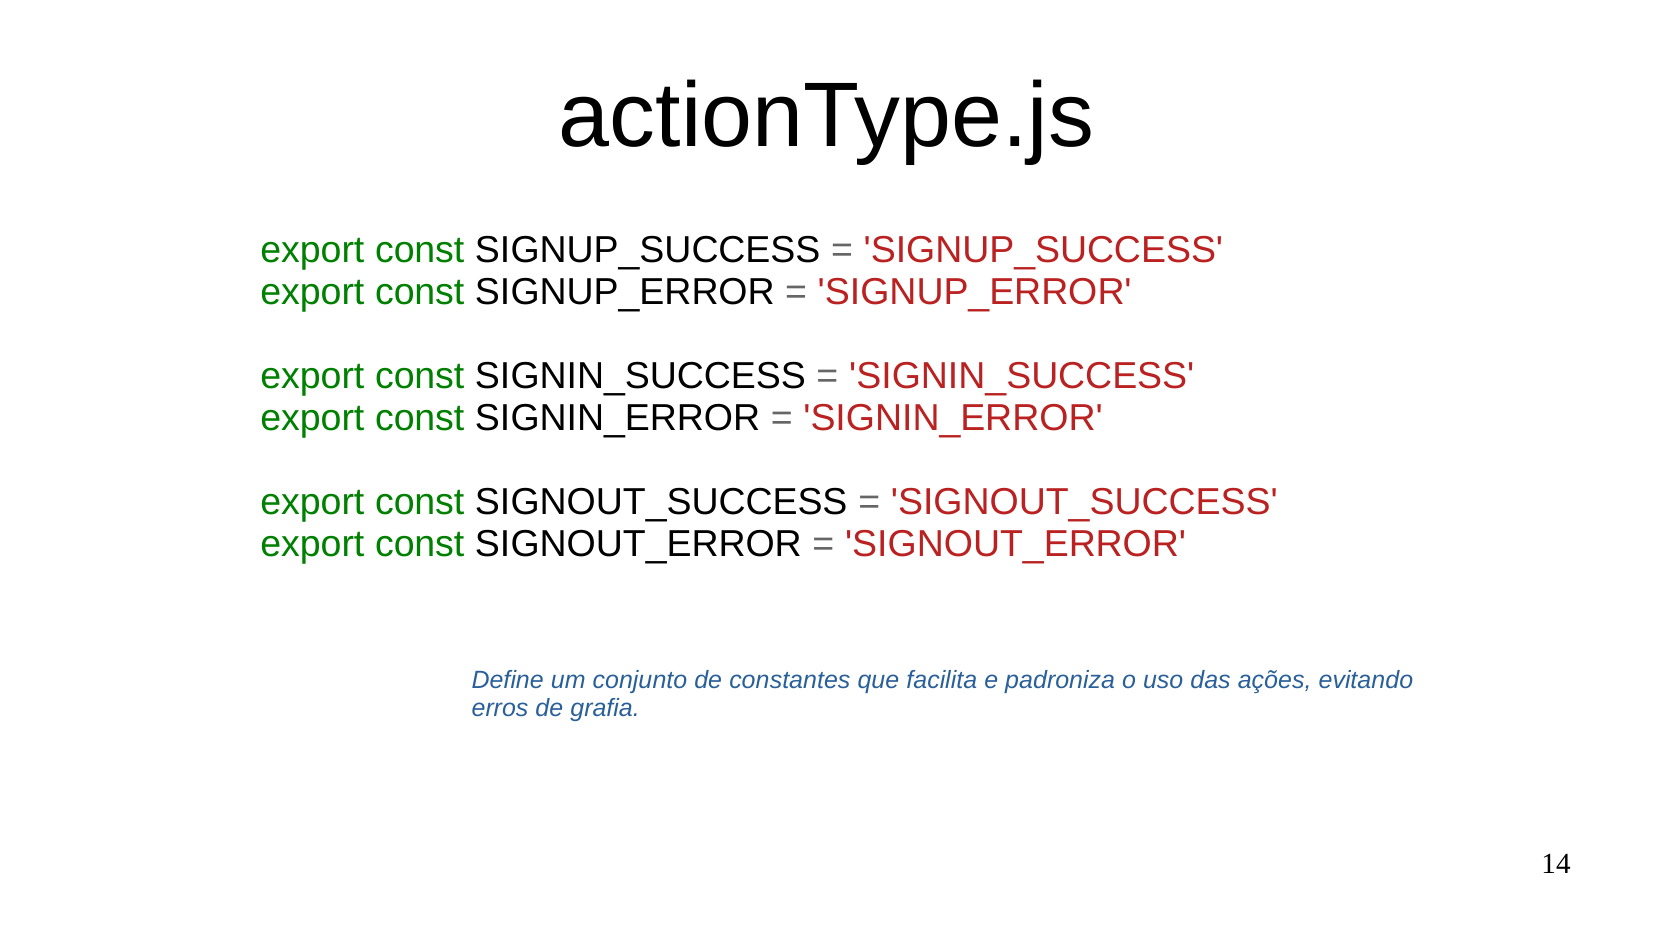

# actionType.js
export const SIGNUP_SUCCESS = 'SIGNUP_SUCCESS'
export const SIGNUP_ERROR = 'SIGNUP_ERROR'
export const SIGNIN_SUCCESS = 'SIGNIN_SUCCESS'
export const SIGNIN_ERROR = 'SIGNIN_ERROR'
export const SIGNOUT_SUCCESS = 'SIGNOUT_SUCCESS'
export const SIGNOUT_ERROR = 'SIGNOUT_ERROR'
Define um conjunto de constantes que facilita e padroniza o uso das ações, evitando
erros de grafia.
14